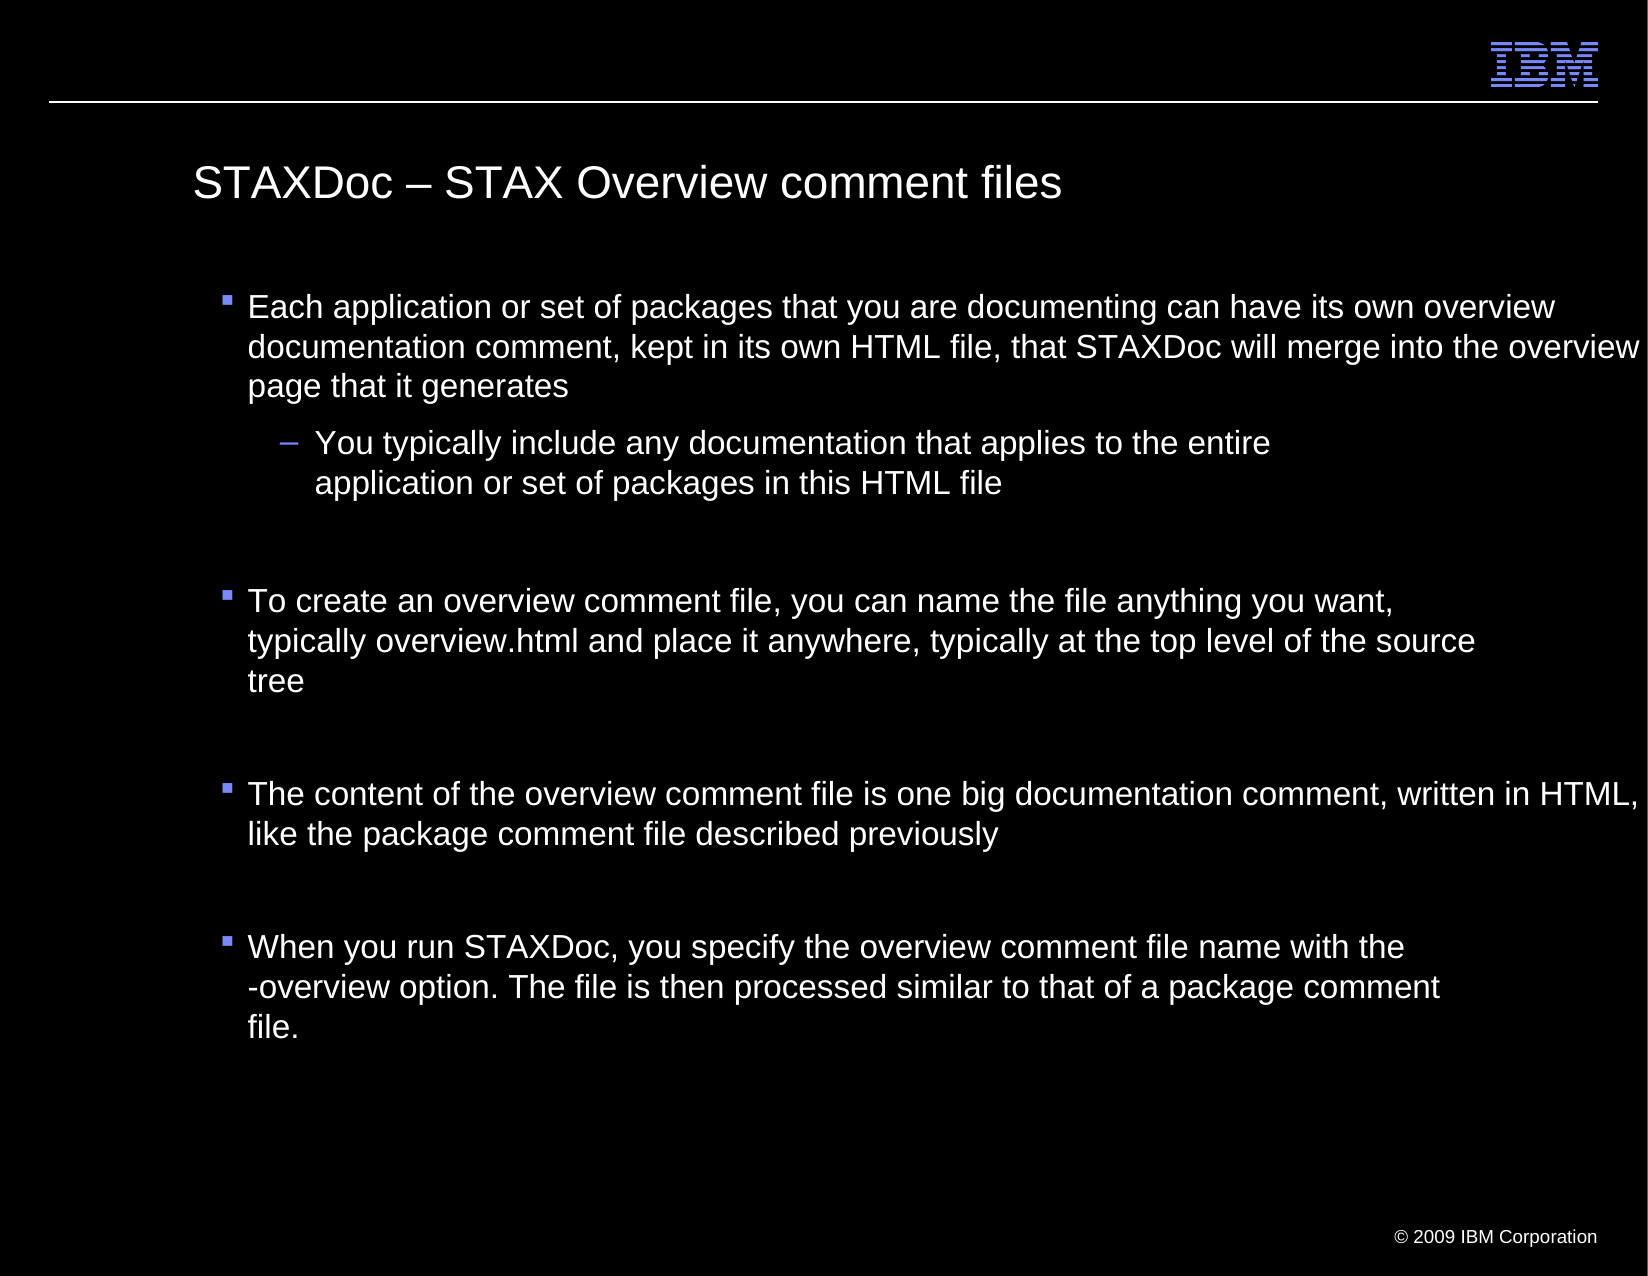

# STAXDoc – STAX Overview comment files
Each application or set of packages that you are documenting can have its own overview documentation comment, kept in its own HTML file, that STAXDoc will merge into the overview page that it generates
You typically include any documentation that applies to the entire
application or set of packages in this HTML file
To create an overview comment file, you can name the file anything you want,
typically overview.html and place it anywhere, typically at the top level of the source
tree
The content of the overview comment file is one big documentation comment, written in HTML, like the package comment file described previously
When you run STAXDoc, you specify the overview comment file name with the
-overview option. The file is then processed similar to that of a package comment
file.